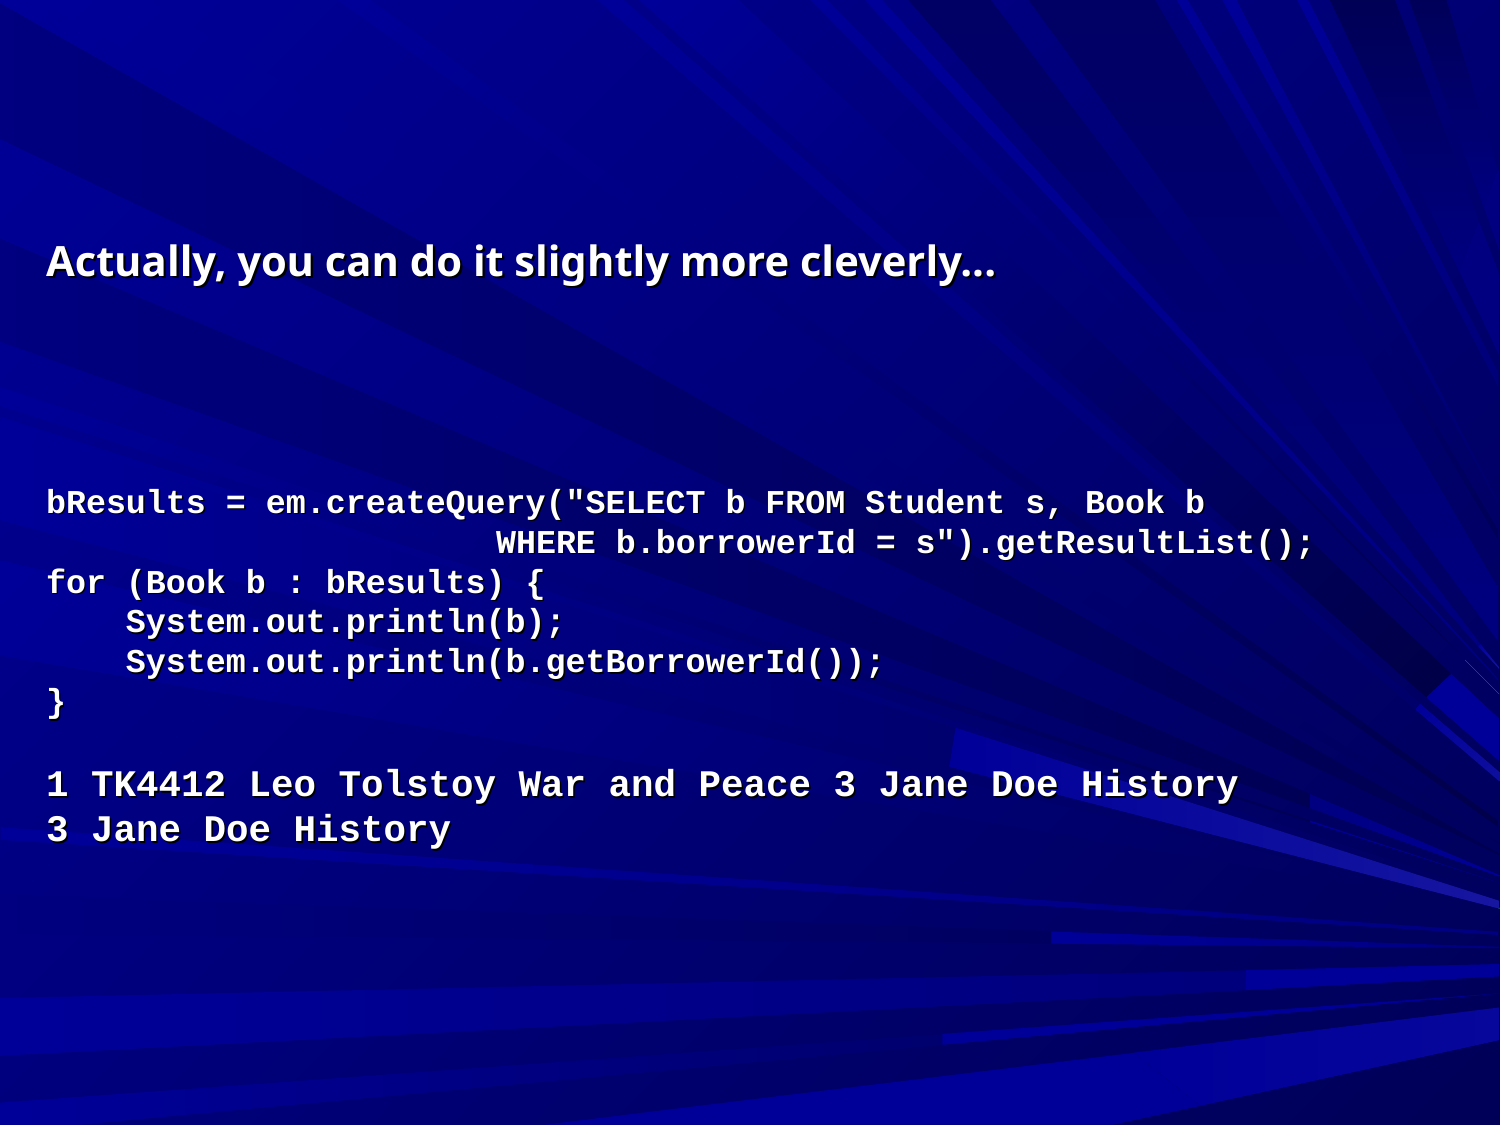

# Actually, you can do it slightly more cleverly... bResults = em.createQuery("SELECT b FROM Student s, Book b WHERE b.borrowerId = s").getResultList(); for (Book b : bResults) { System.out.println(b); System.out.println(b.getBorrowerId()); } 1 TK4412 Leo Tolstoy War and Peace 3 Jane Doe History 3 Jane Doe History